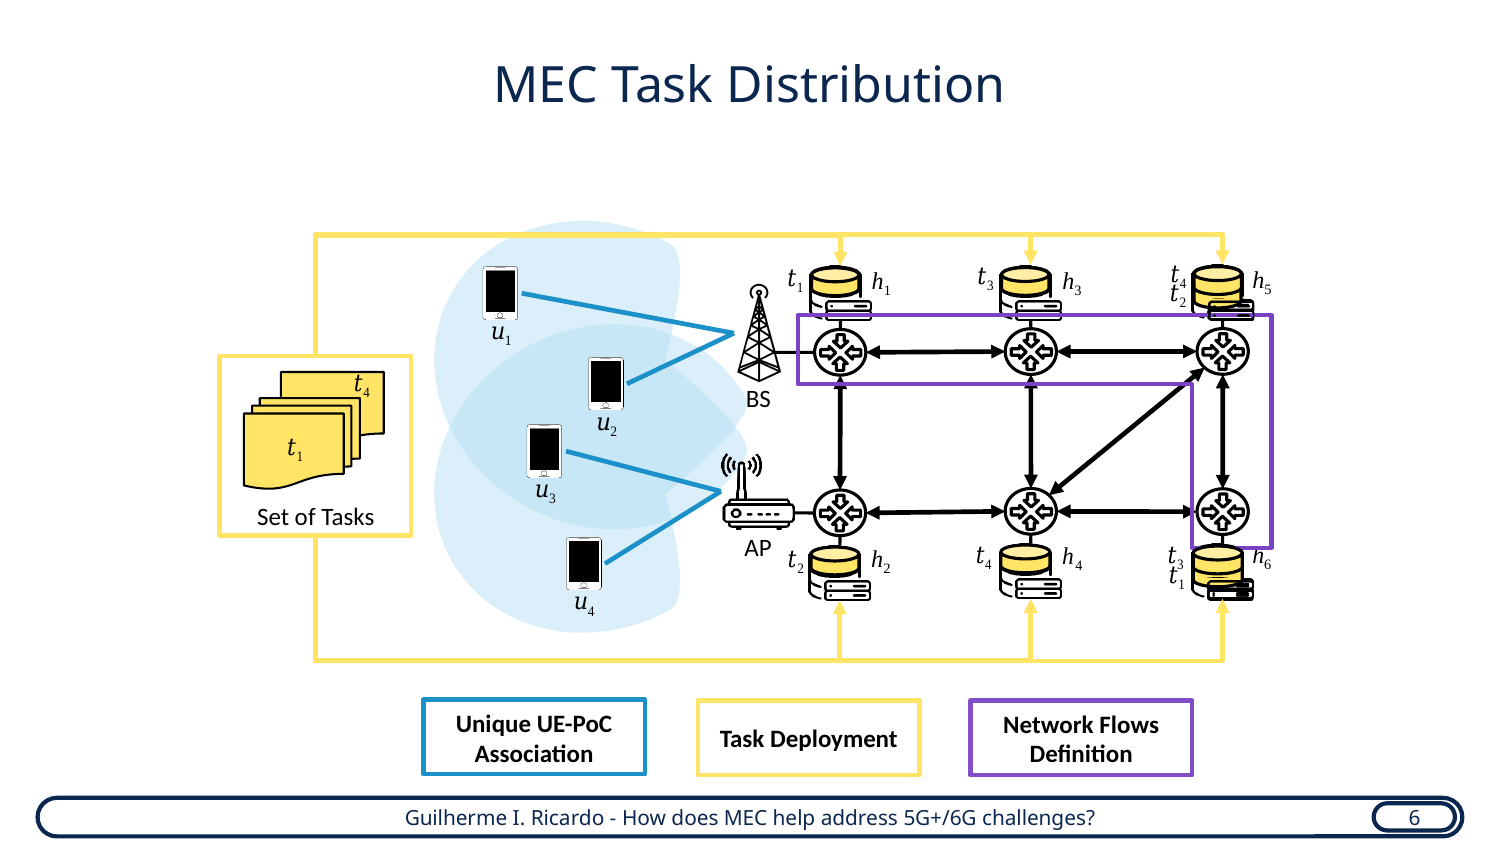

MEC Task Distribution
Task Deployment
BS
AP
Unique UE-PoC
Association
Set of Tasks
Network Flows
Definition
Guilherme I. Ricardo - How does MEC help address 5G+/6G challenges?
6